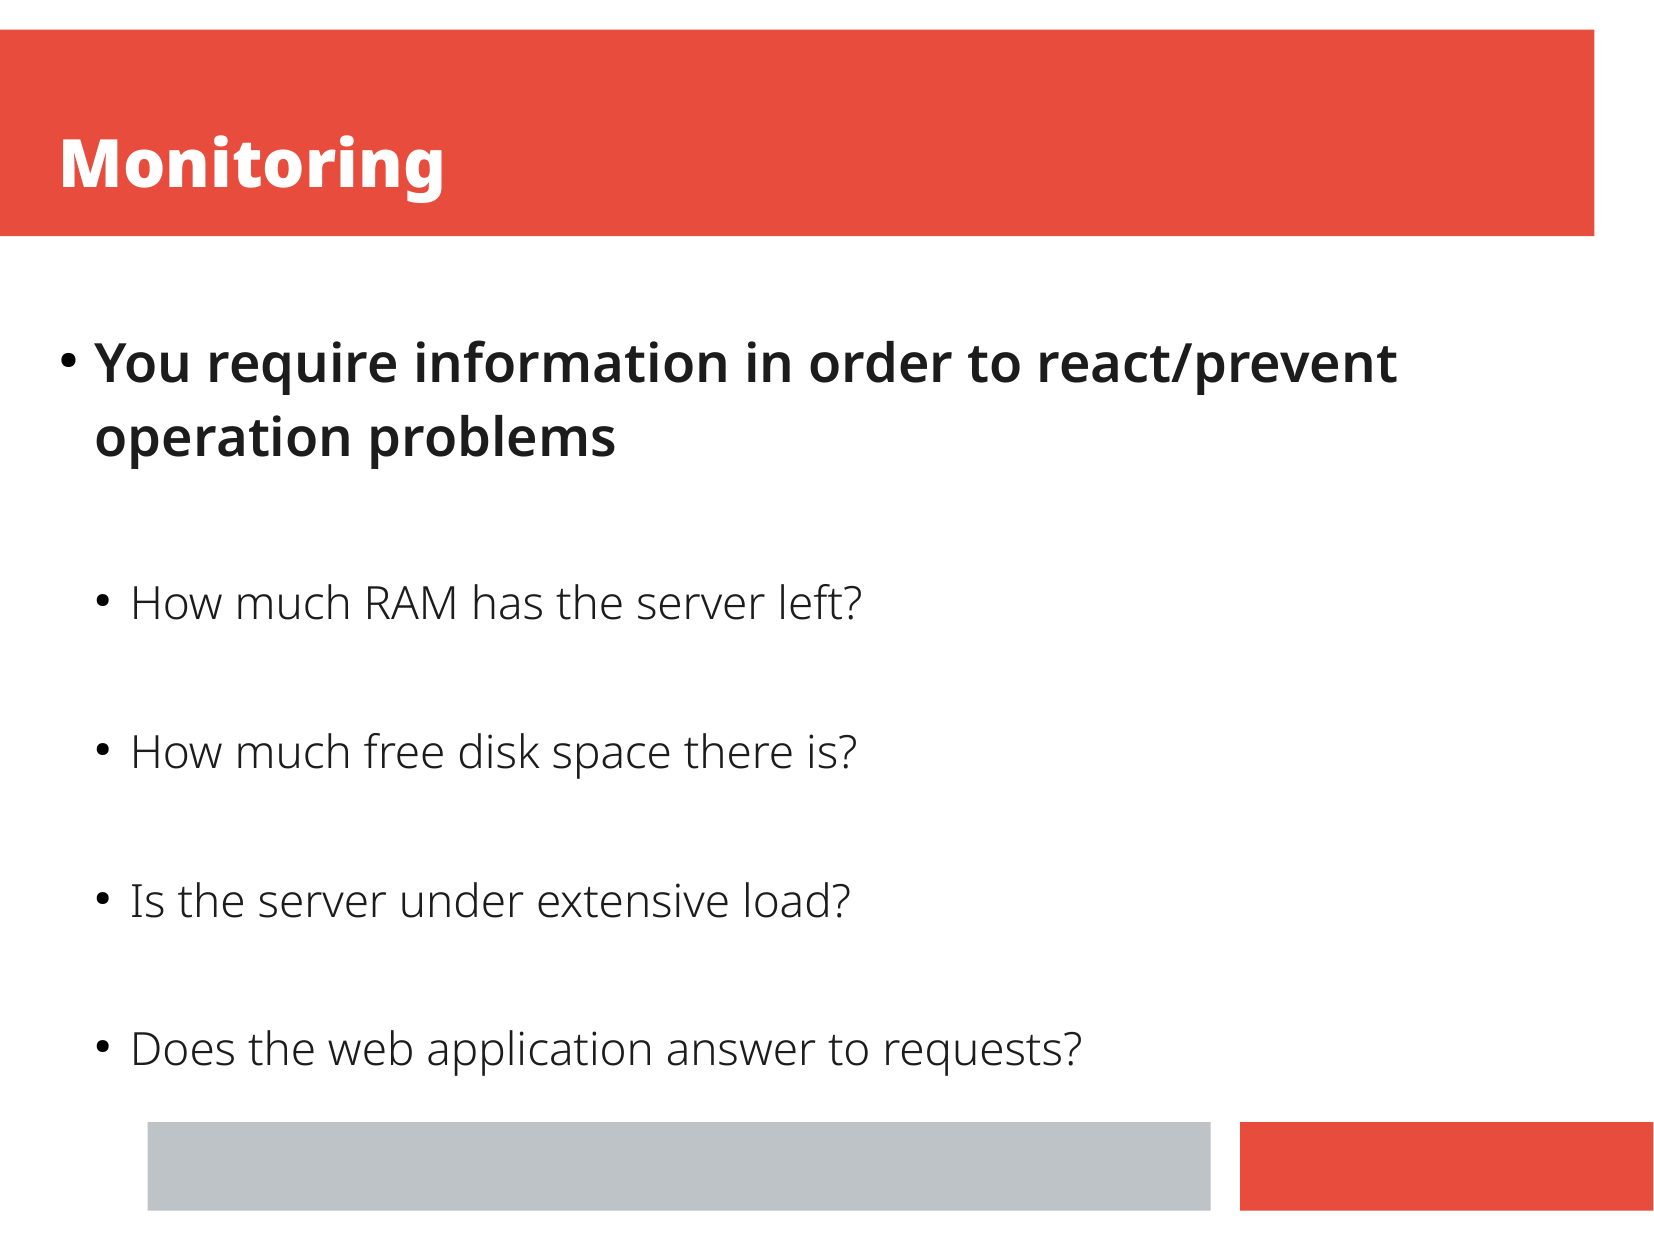

# Monitoring
You require information in order to react/prevent operation problems
How much RAM has the server left?
How much free disk space there is?
Is the server under extensive load?
Does the web application answer to requests?